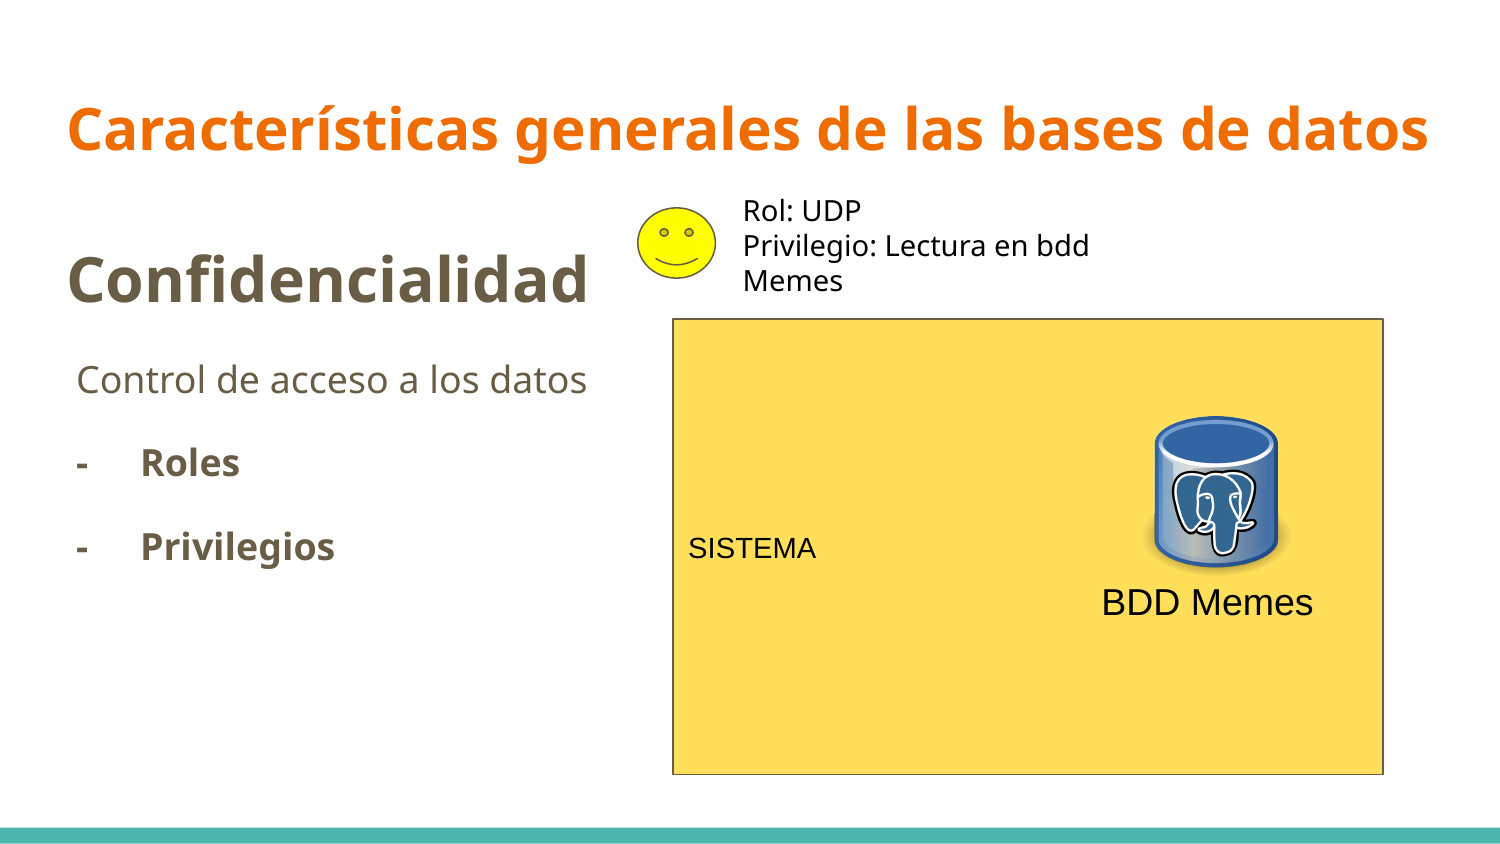

# Características generales de las bases de datos
Rol: UDP
Privilegio: Lectura en bdd Memes
Confidencialidad
 Control de acceso a los datos
 -	Roles
 - 	Privilegios
SISTEMA
BDD Memes